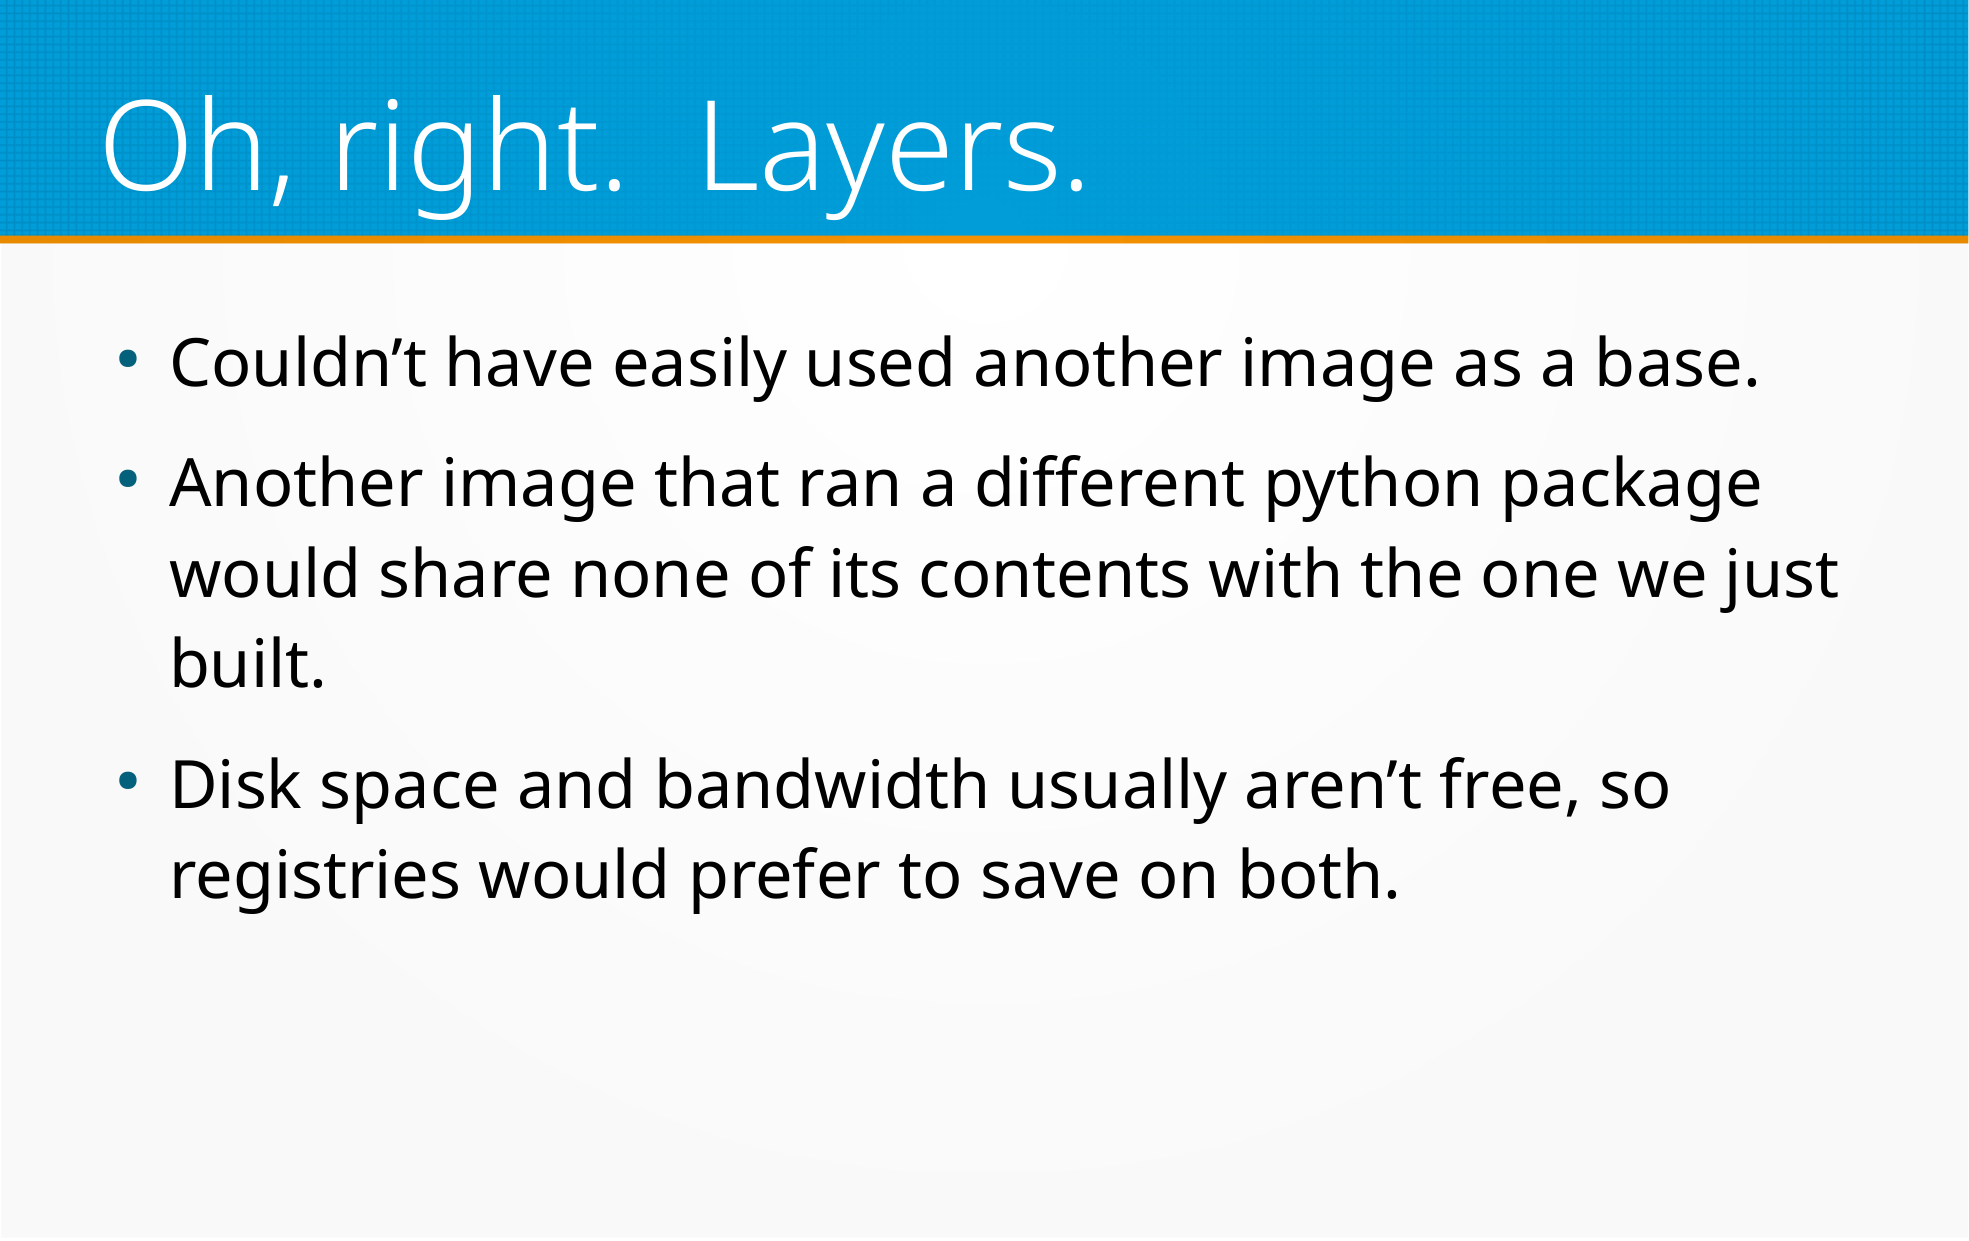

# Oh, right. Layers.
Couldn’t have easily used another image as a base.
Another image that ran a different python package would share none of its contents with the one we just built.
Disk space and bandwidth usually aren’t free, so registries would prefer to save on both.